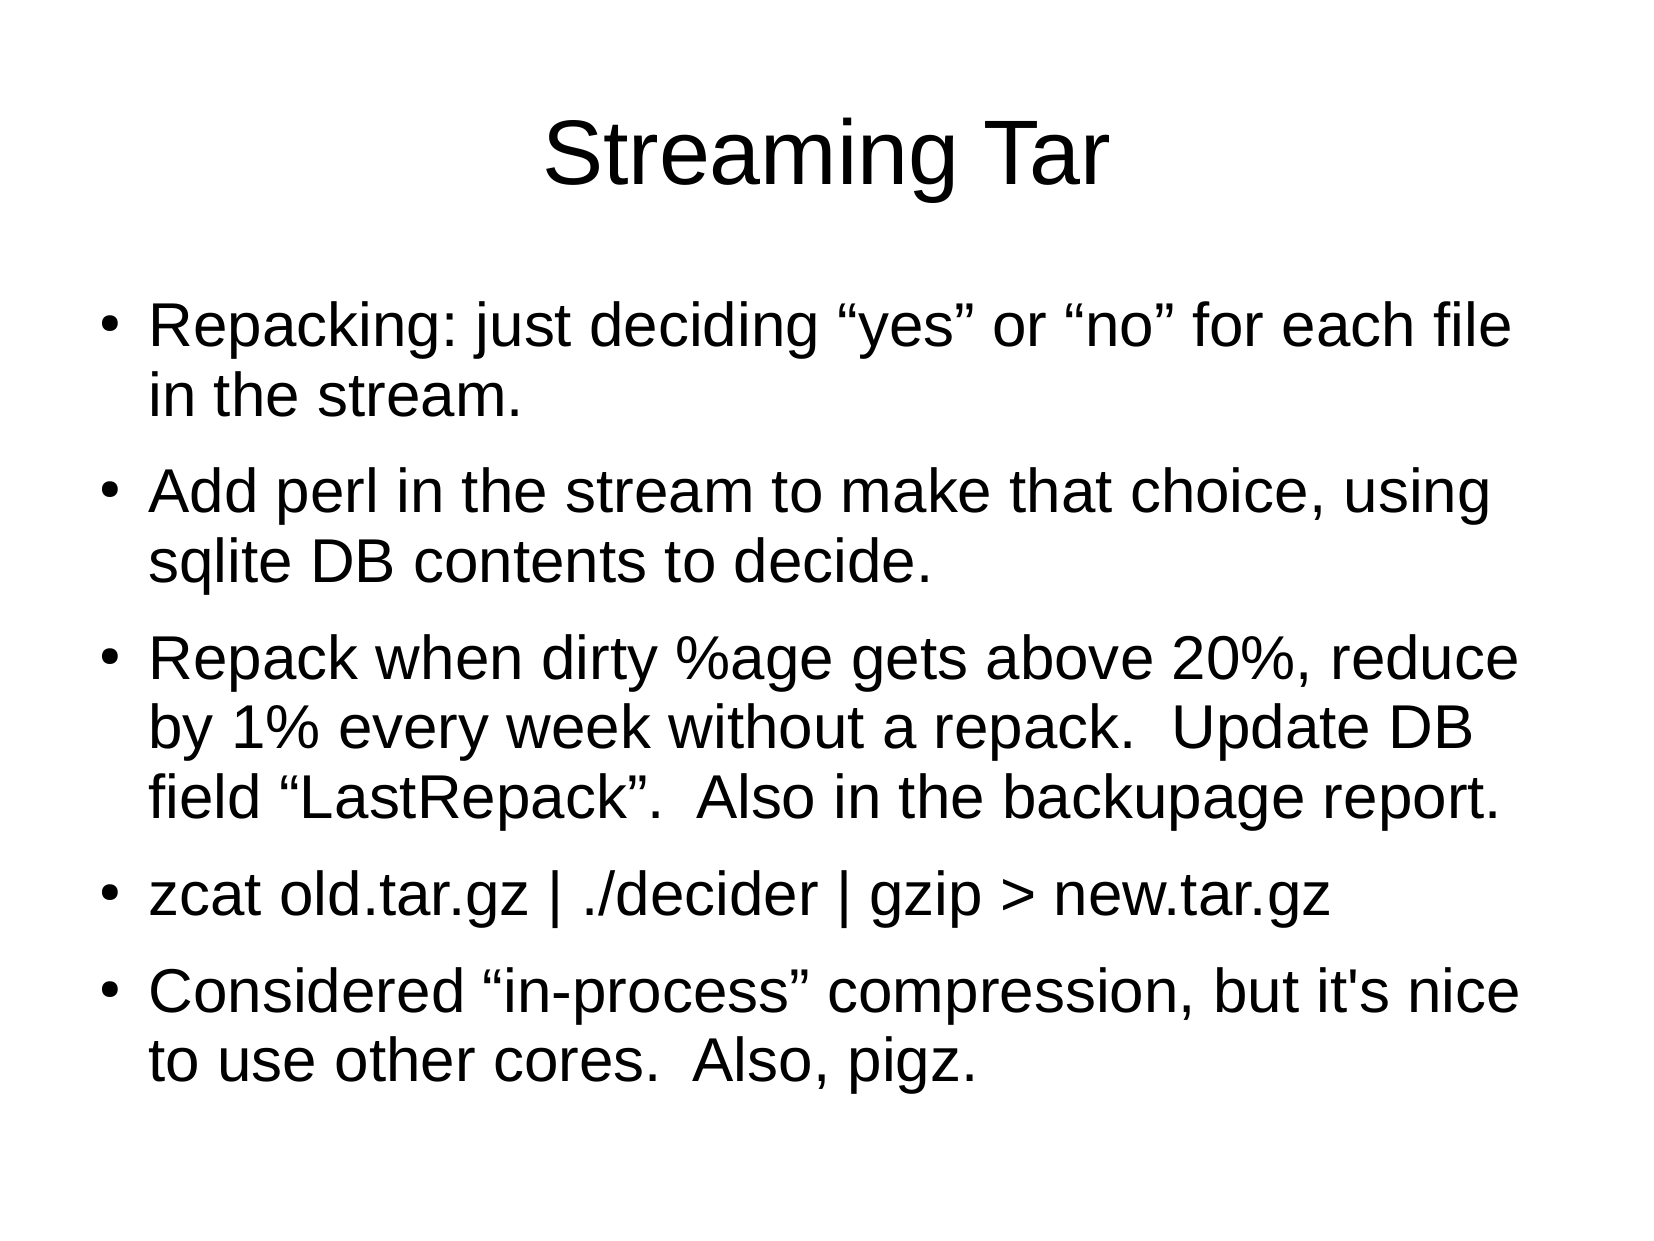

# Streaming Tar
Repacking: just deciding “yes” or “no” for each file in the stream.
Add perl in the stream to make that choice, using sqlite DB contents to decide.
Repack when dirty %age gets above 20%, reduce by 1% every week without a repack. Update DB field “LastRepack”. Also in the backupage report.
zcat old.tar.gz | ./decider | gzip > new.tar.gz
Considered “in-process” compression, but it's nice to use other cores. Also, pigz.